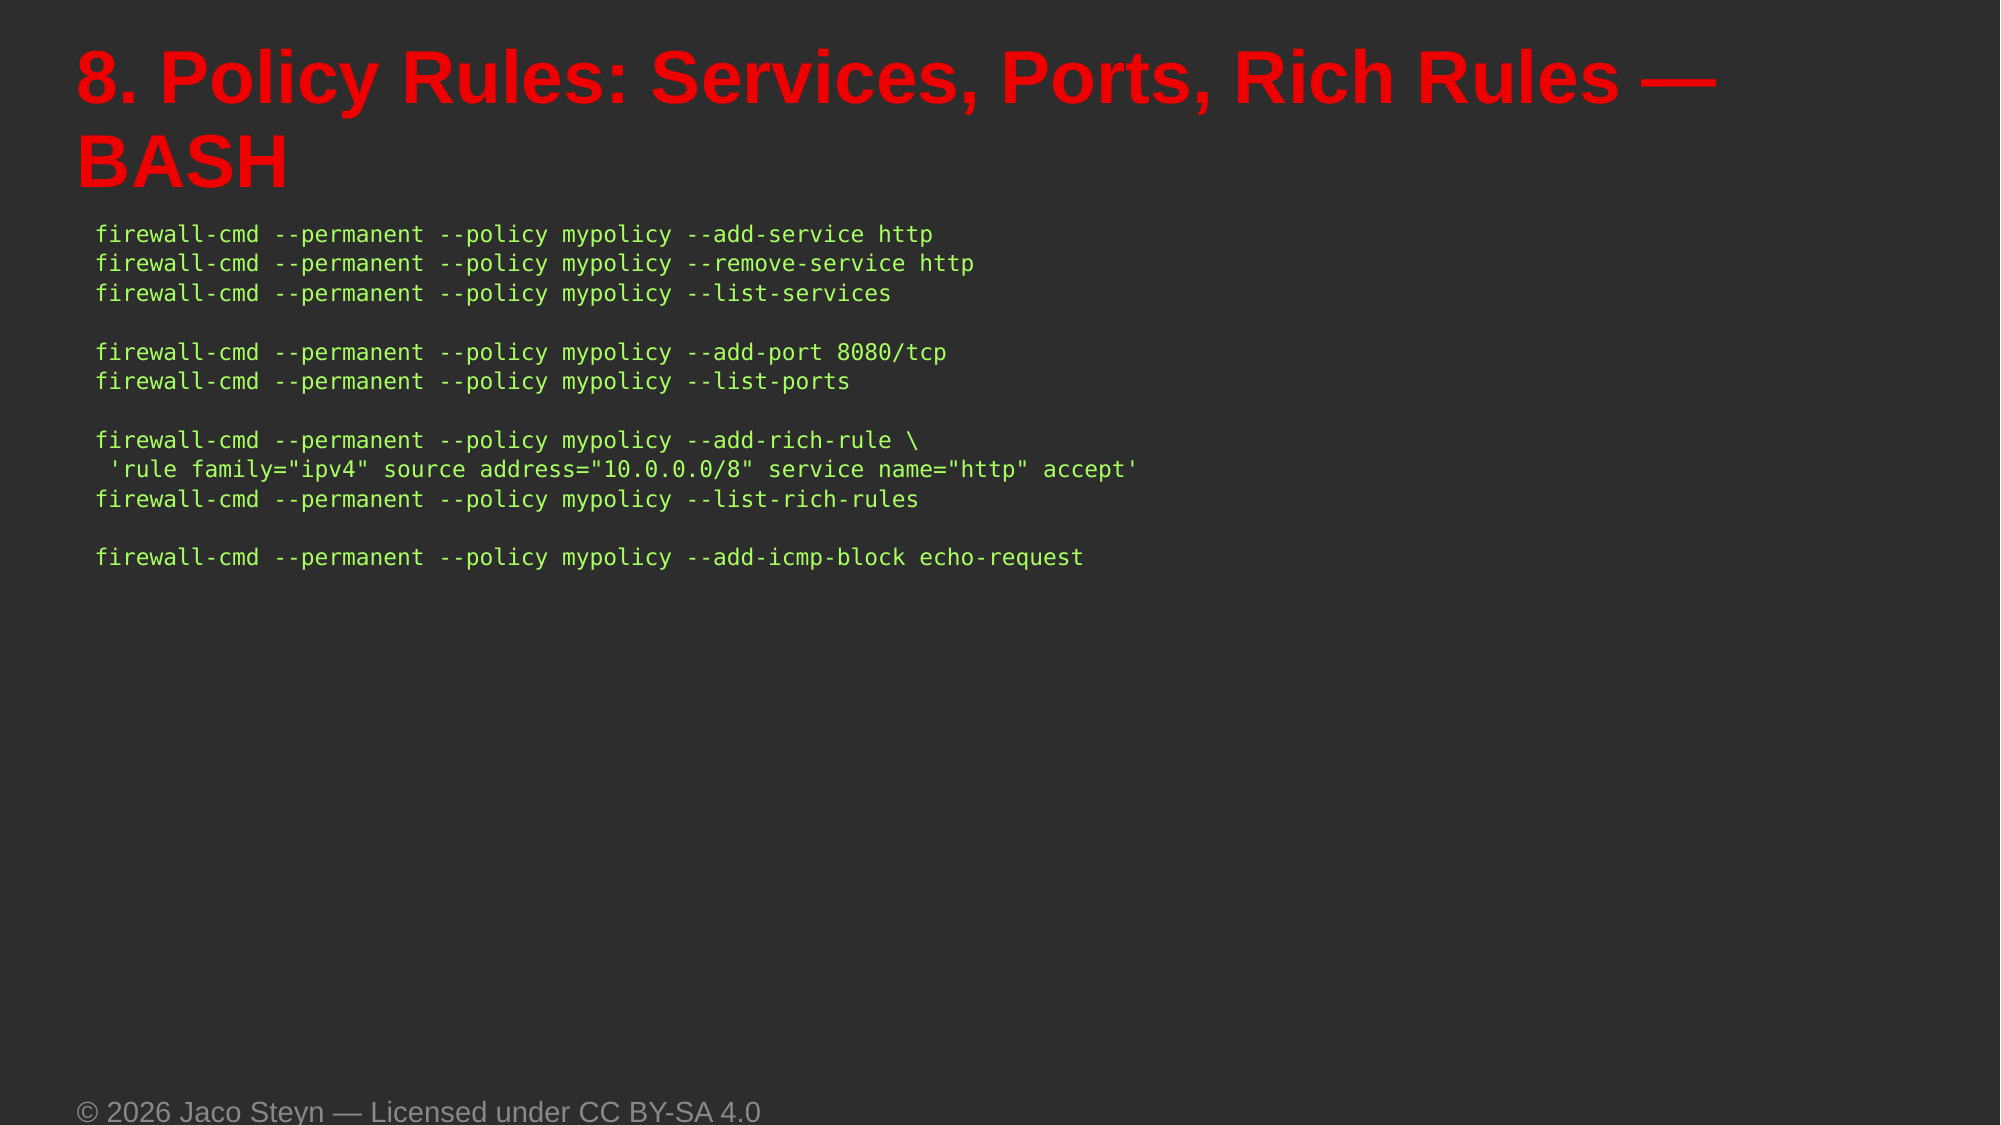

8. Policy Rules: Services, Ports, Rich Rules — BASH
firewall-cmd --permanent --policy mypolicy --add-service http
firewall-cmd --permanent --policy mypolicy --remove-service http
firewall-cmd --permanent --policy mypolicy --list-services
firewall-cmd --permanent --policy mypolicy --add-port 8080/tcp
firewall-cmd --permanent --policy mypolicy --list-ports
firewall-cmd --permanent --policy mypolicy --add-rich-rule \
 'rule family="ipv4" source address="10.0.0.0/8" service name="http" accept'
firewall-cmd --permanent --policy mypolicy --list-rich-rules
firewall-cmd --permanent --policy mypolicy --add-icmp-block echo-request
© 2026 Jaco Steyn — Licensed under CC BY-SA 4.0